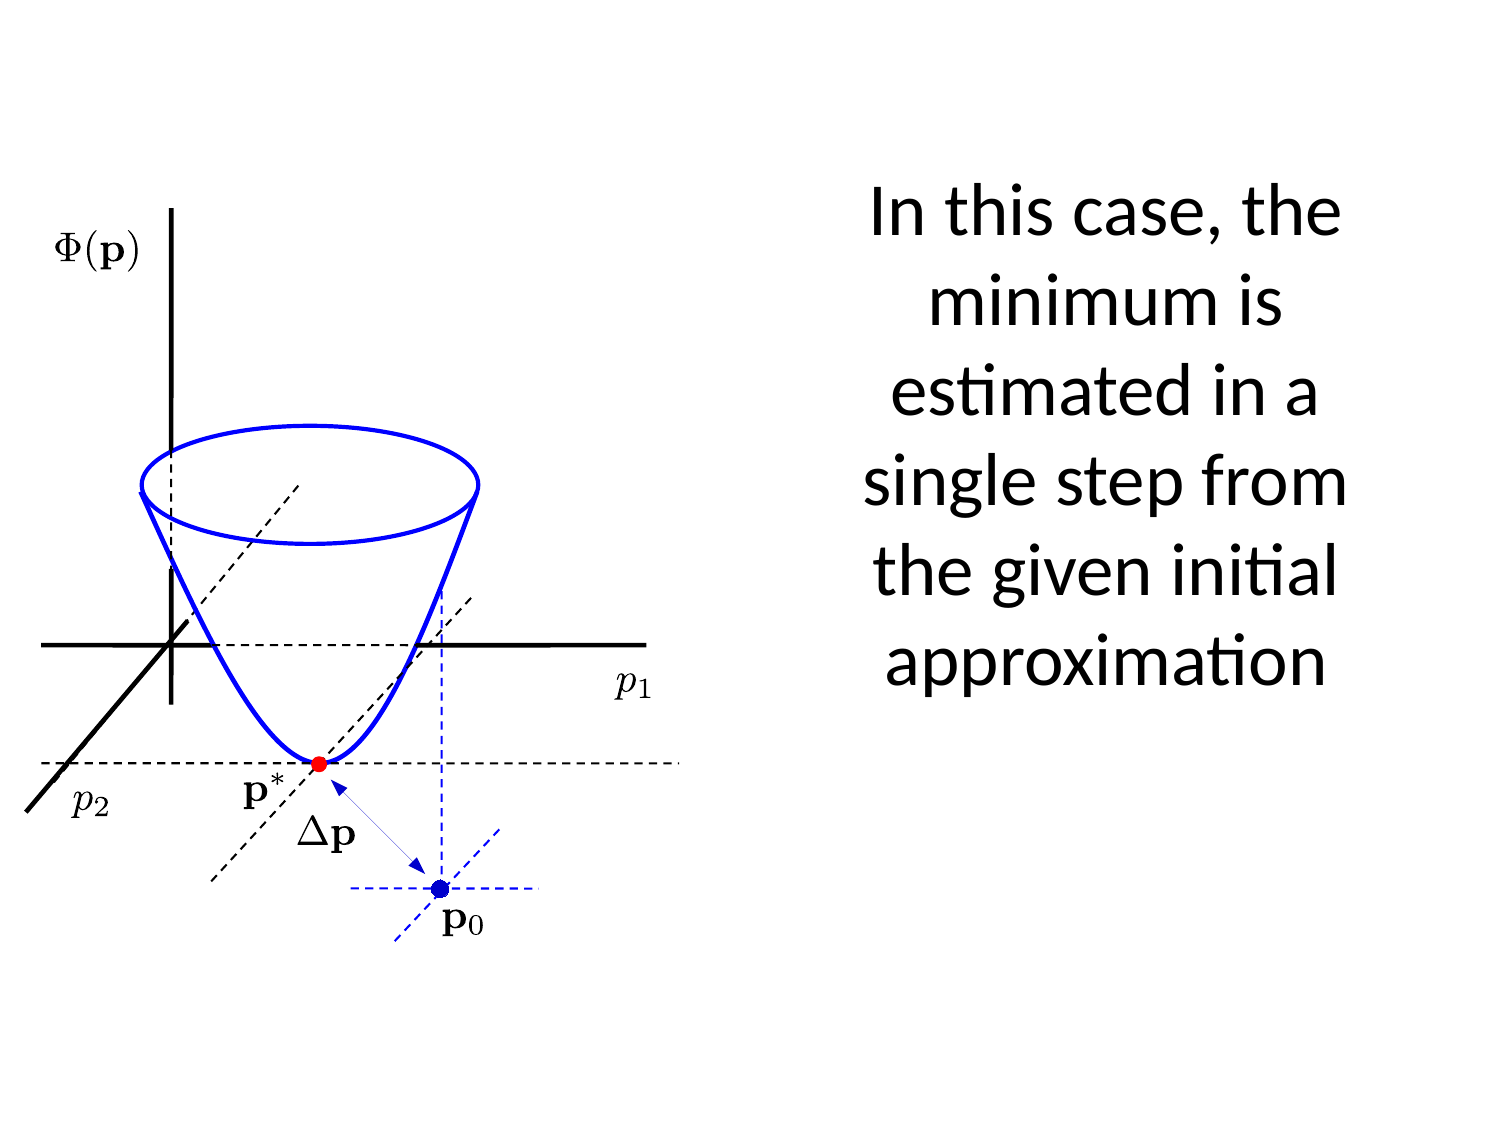

In this case, the minimum is estimated in a single step from the given initial approximation